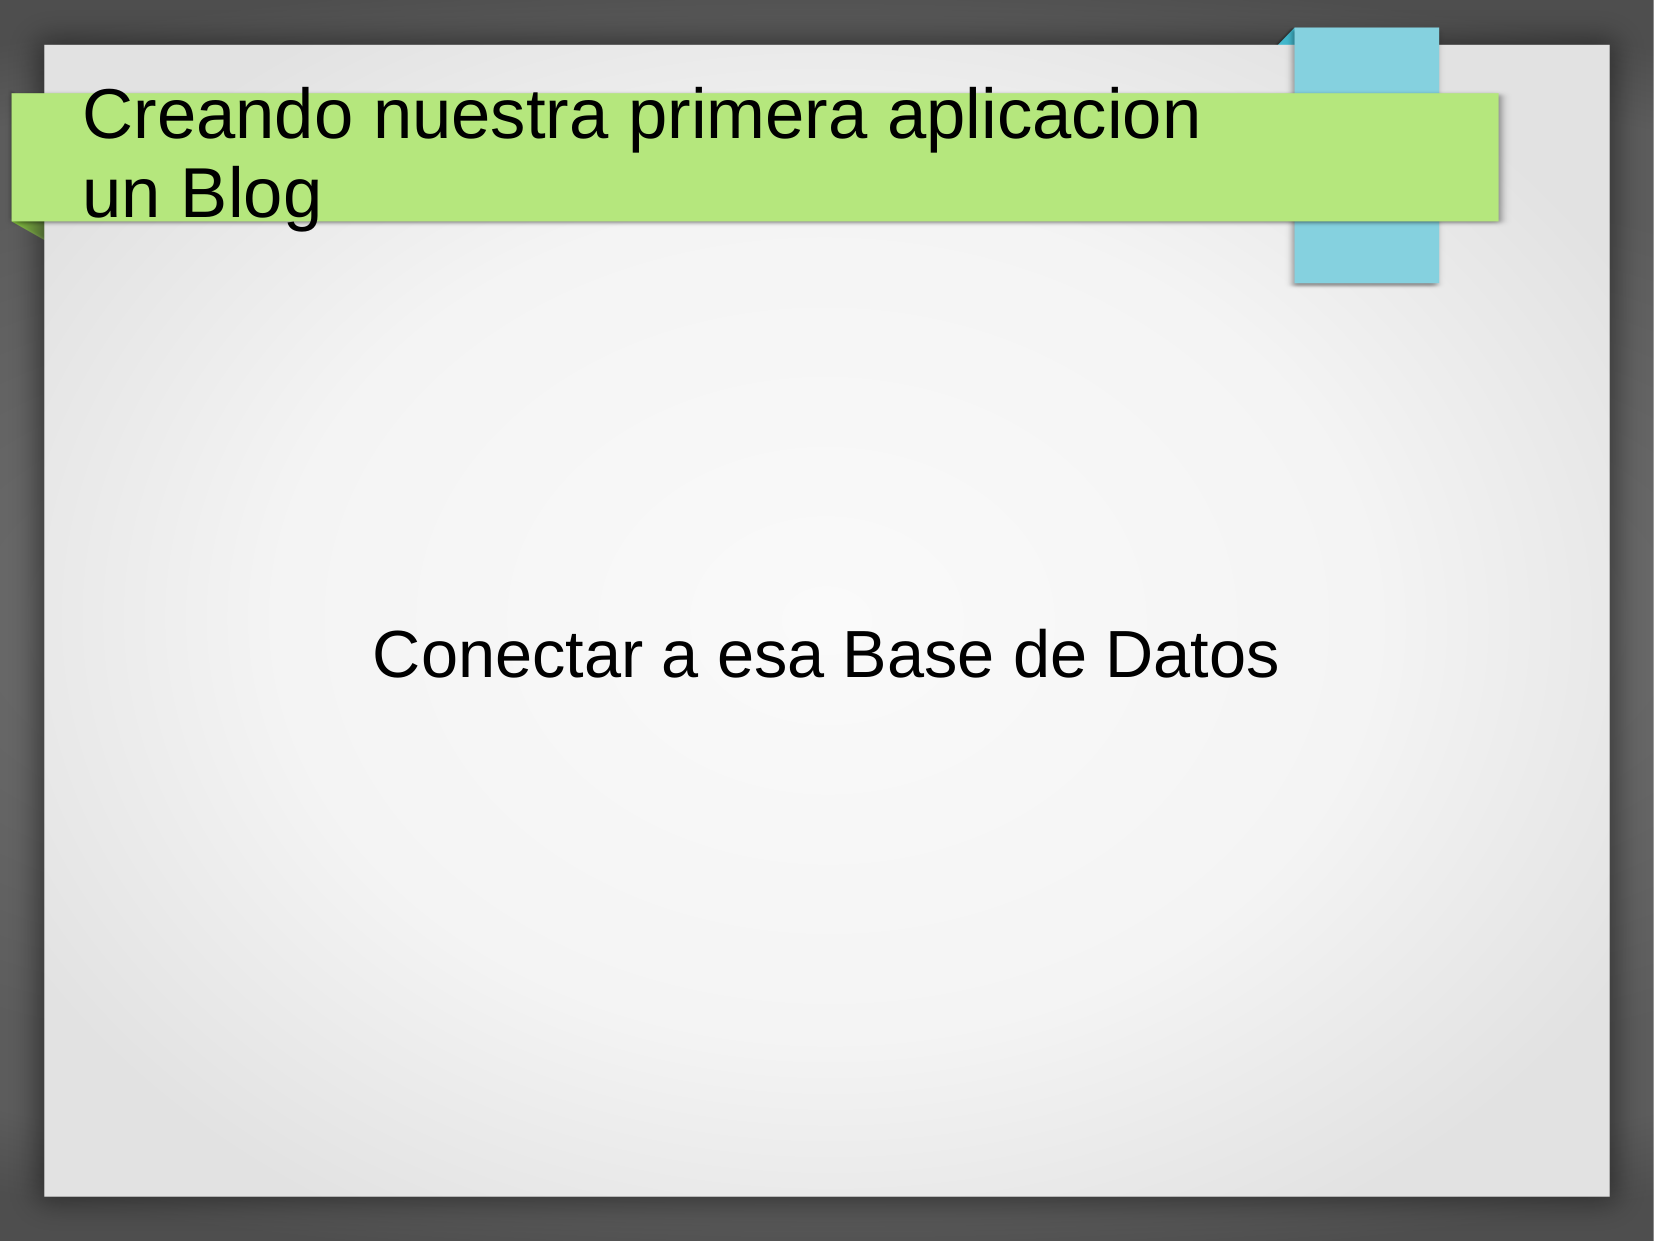

# Creando nuestra primera aplicacion un Blog
Conectar a esa Base de Datos